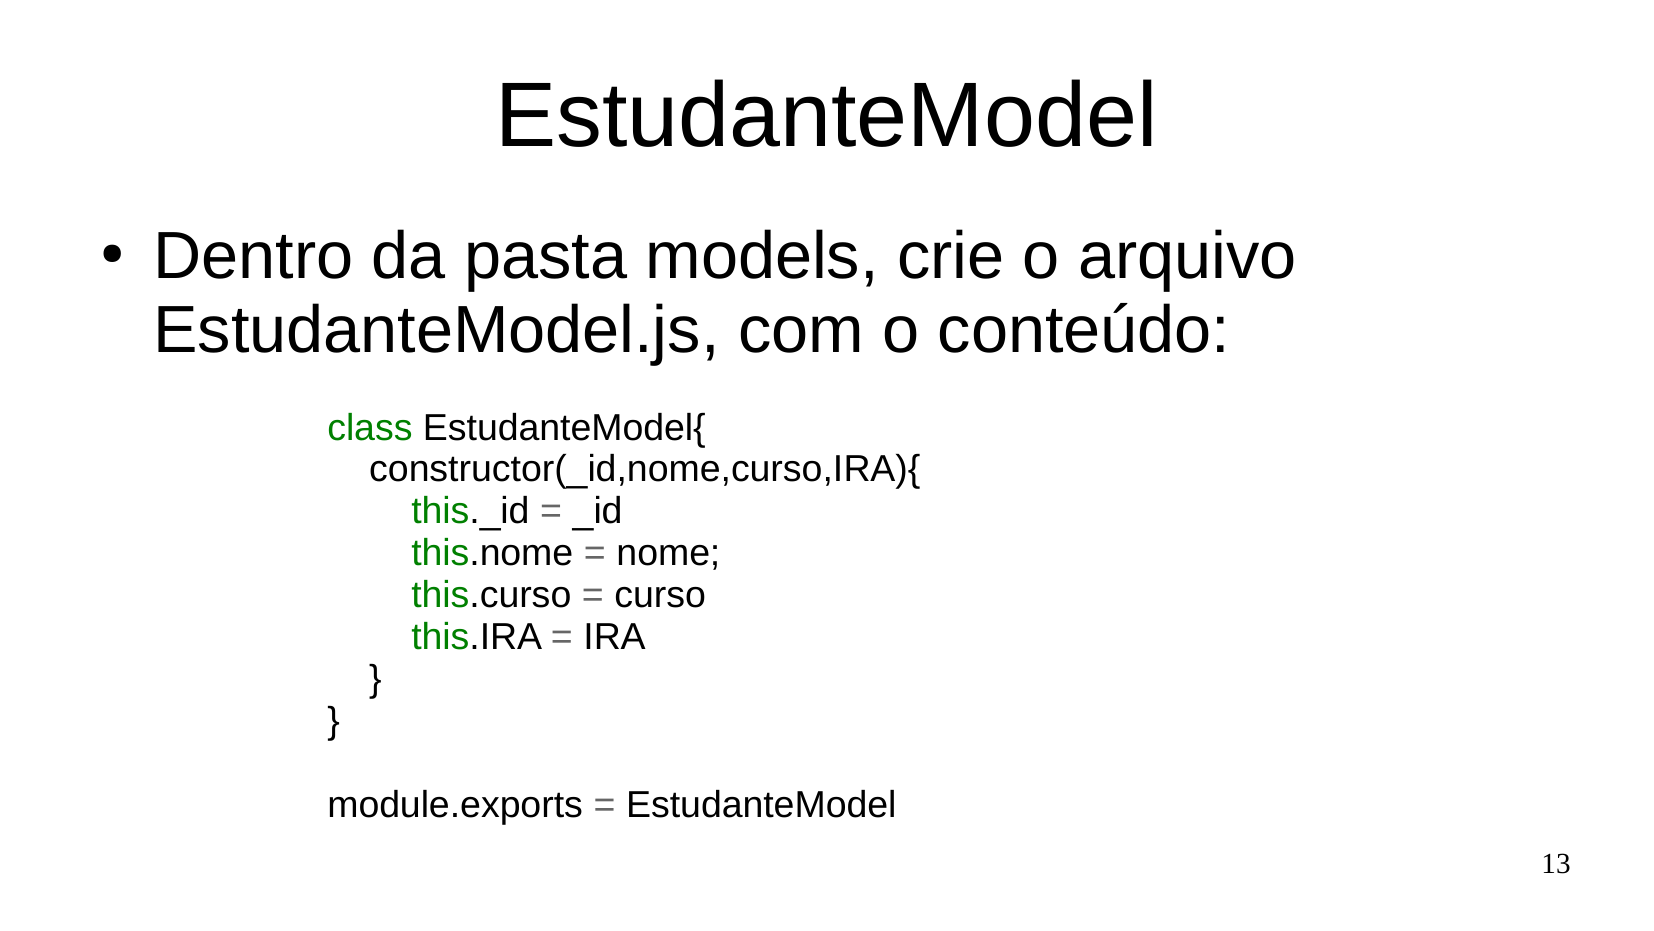

# EstudanteModel
Dentro da pasta models, crie o arquivo EstudanteModel.js, com o conteúdo:
class EstudanteModel{
 constructor(_id,nome,curso,IRA){
 this._id = _id
 this.nome = nome;
 this.curso = curso
 this.IRA = IRA
 }
}
module.exports = EstudanteModel
13